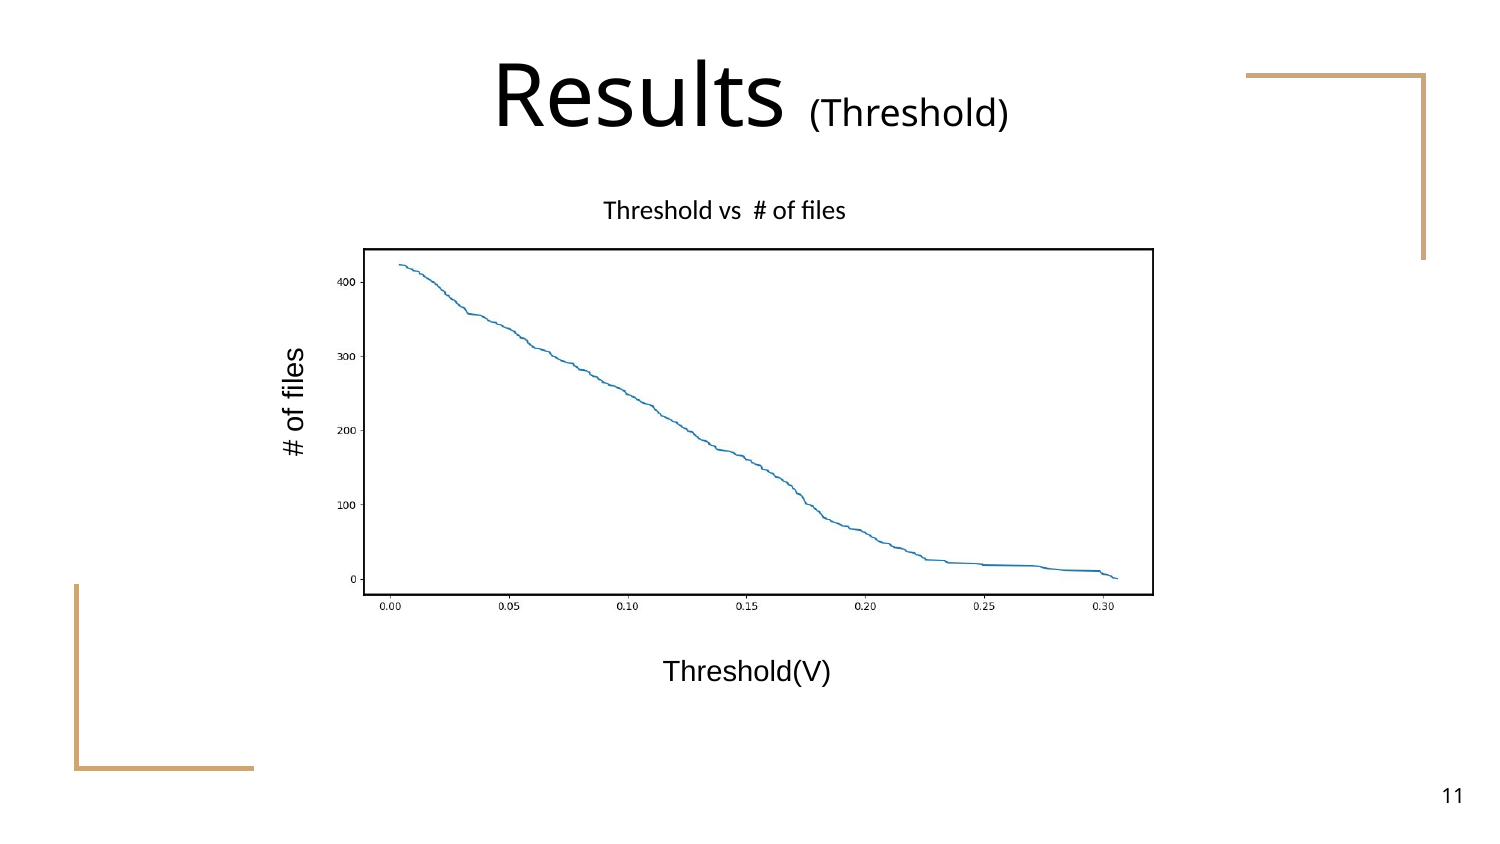

# Results (Threshold)
Threshold vs # of files
# of files
Threshold(V)